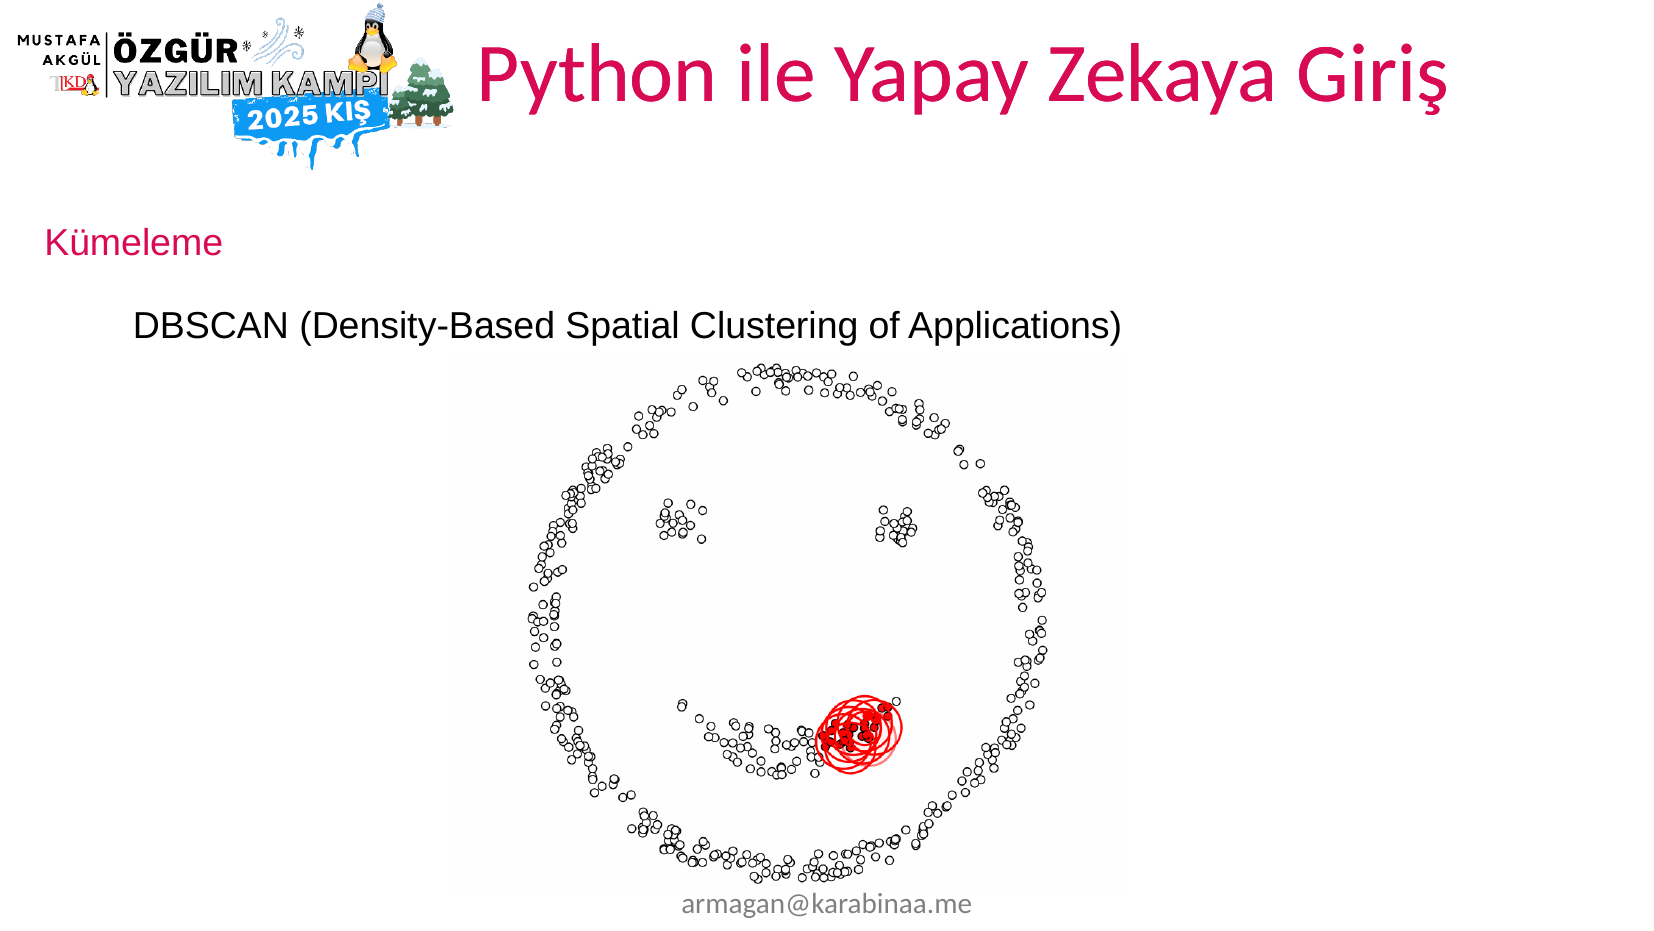

Python ile Yapay Zekaya Giriş
Python ile Yapay Zekaya Giriş
Kümeleme
DBSCAN (Density-Based Spatial Clustering of Applications)
armagan@karabinaa.me